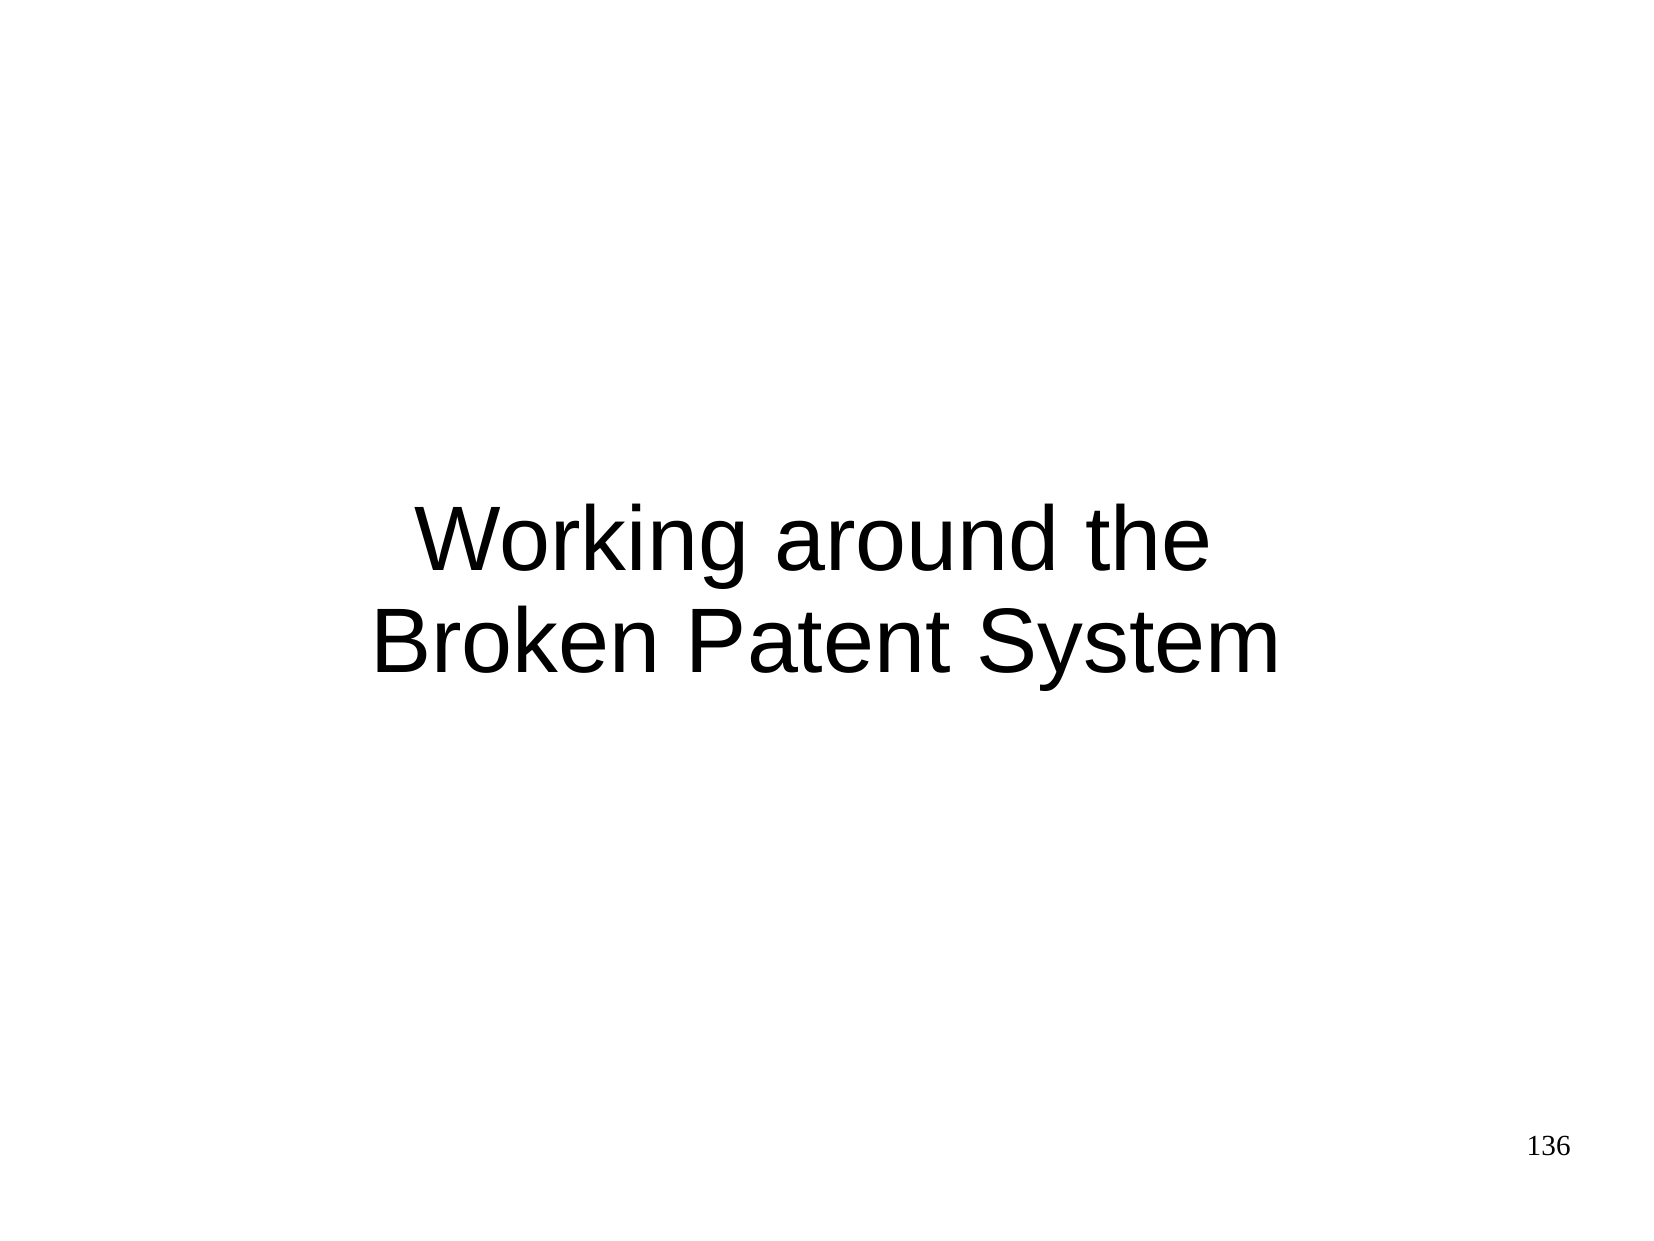

# Working around the Broken Patent System
136